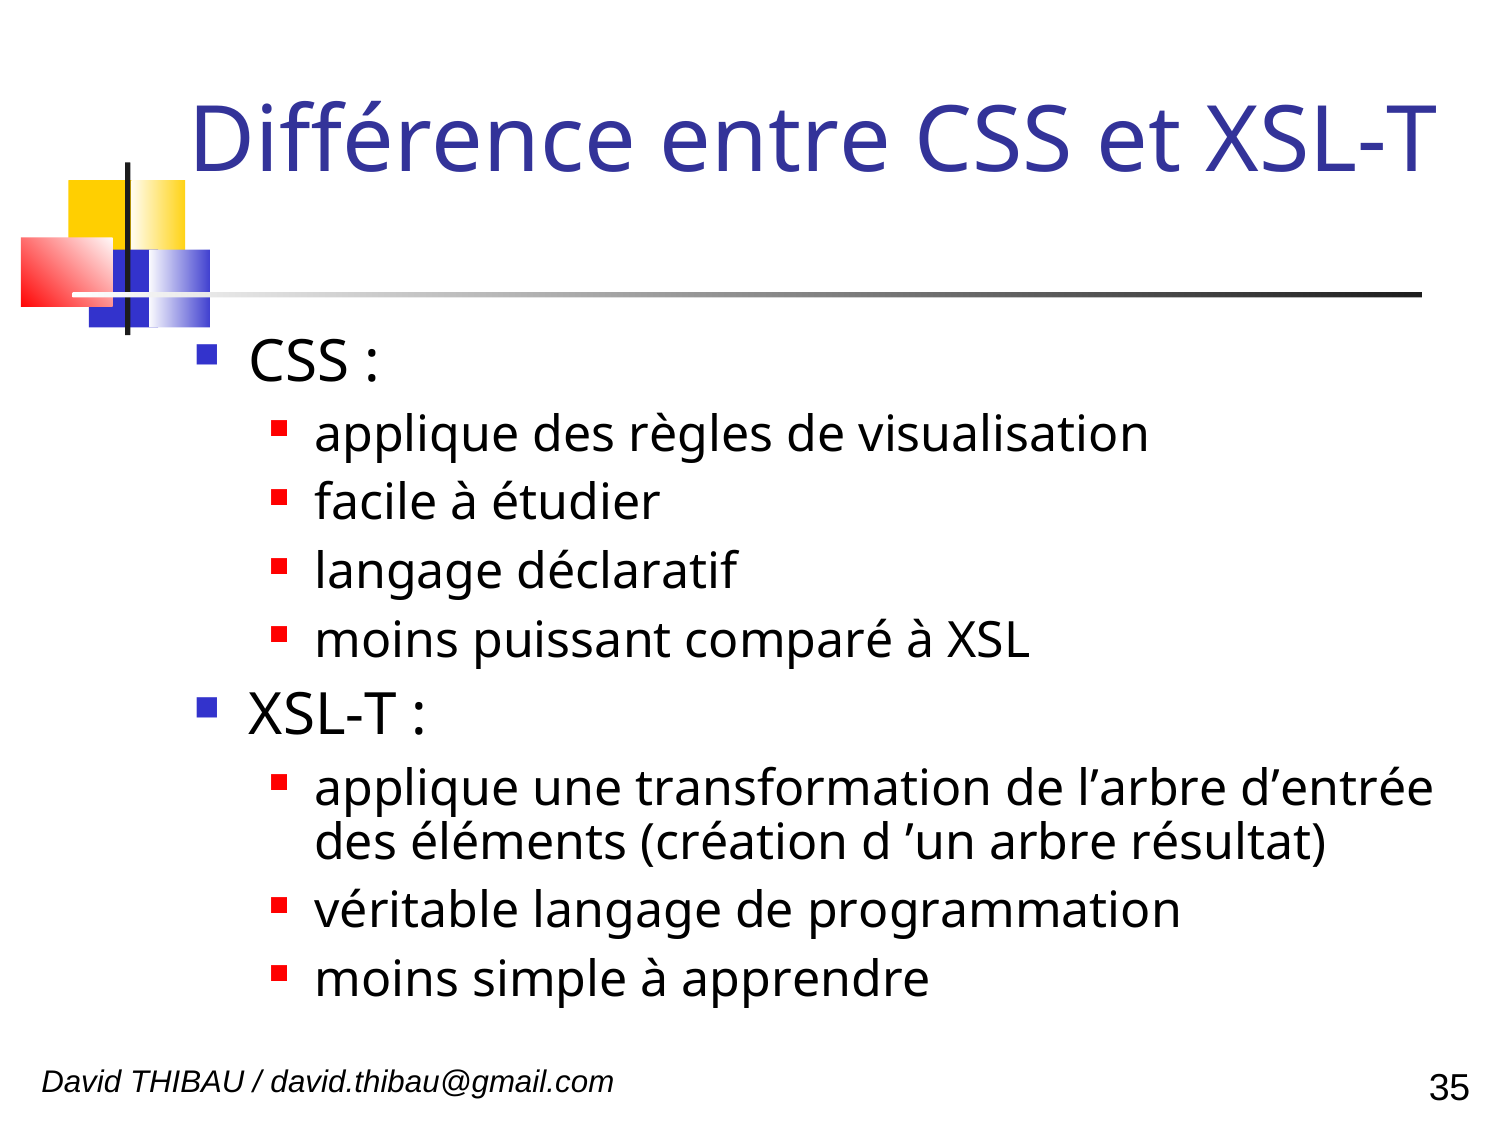

# Différence entre CSS et XSL-T
CSS :
applique des règles de visualisation
facile à étudier
langage déclaratif
moins puissant comparé à XSL
XSL-T :
applique une transformation de l’arbre d’entrée des éléments (création d ’un arbre résultat)
véritable langage de programmation
moins simple à apprendre